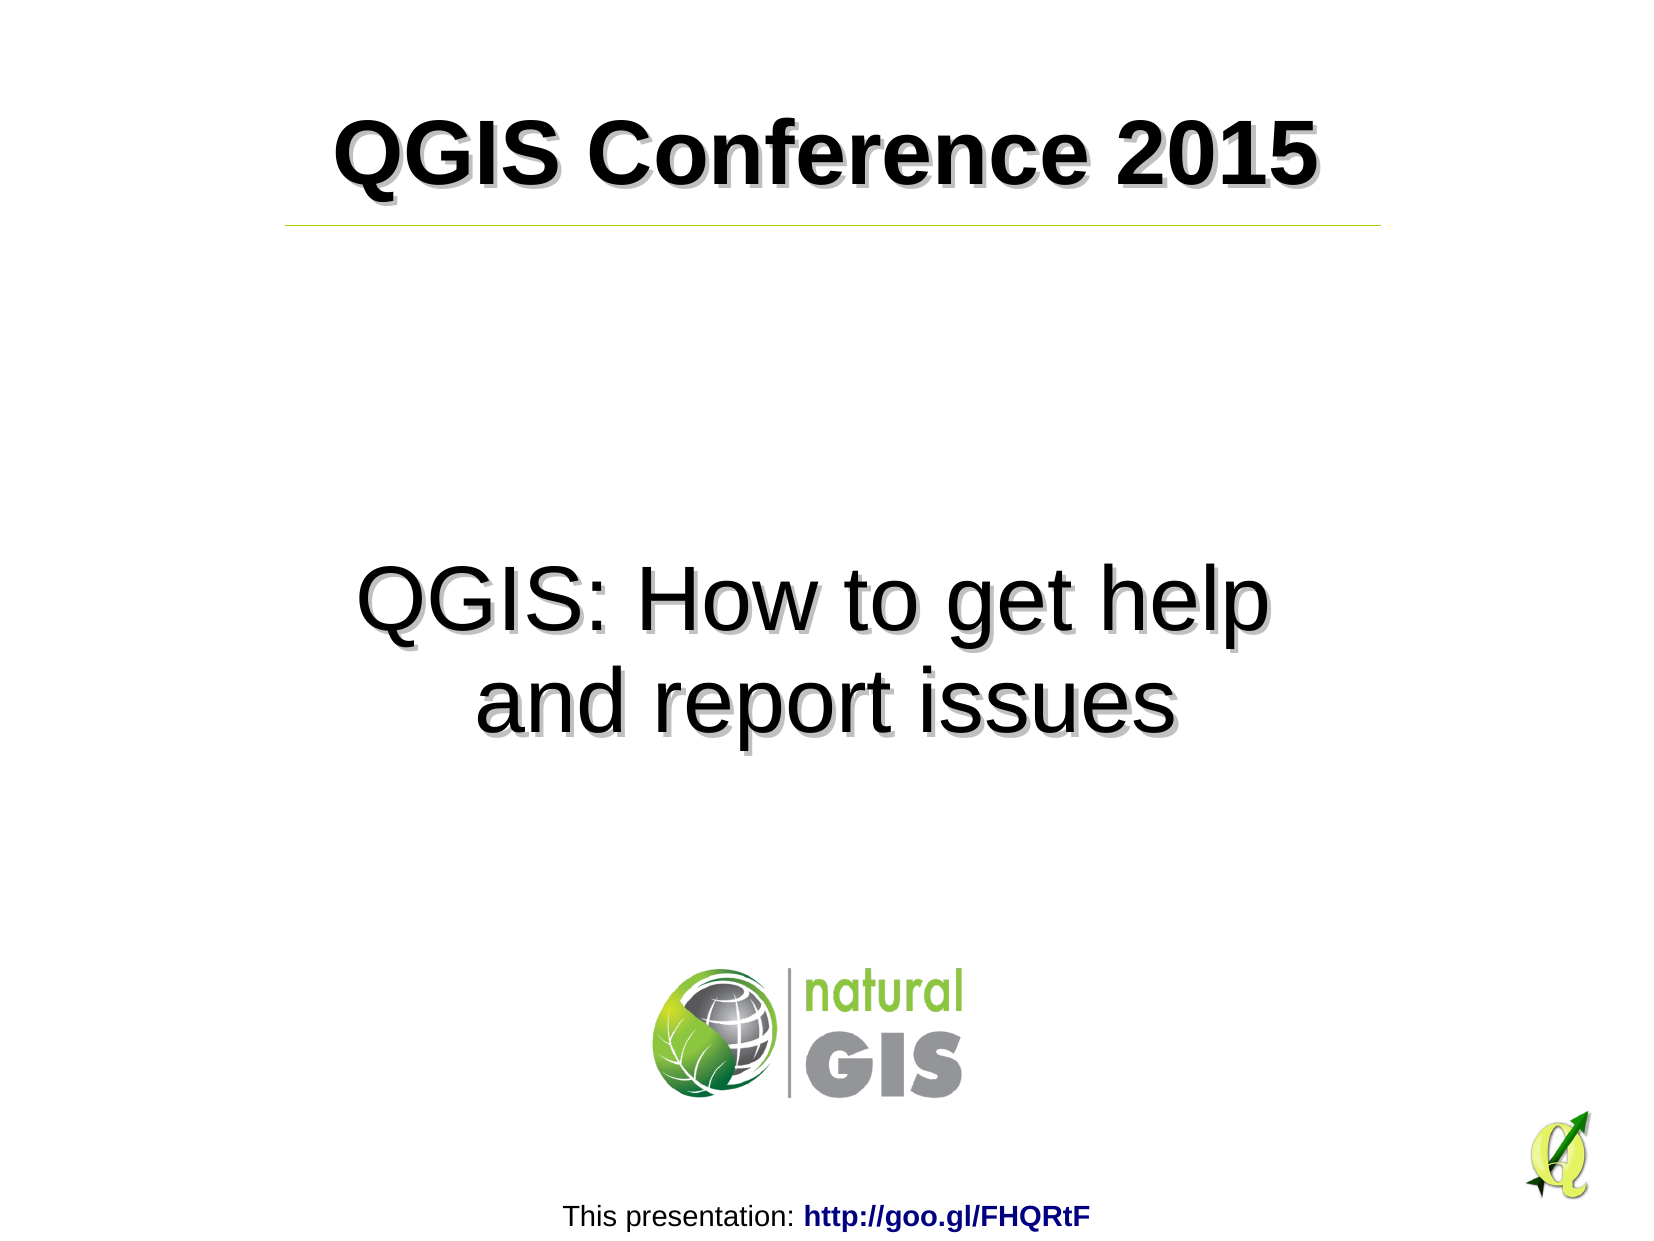

# QGIS Conference 2015
QGIS: How to get help
and report issues
This presentation: http://goo.gl/FHQRtF